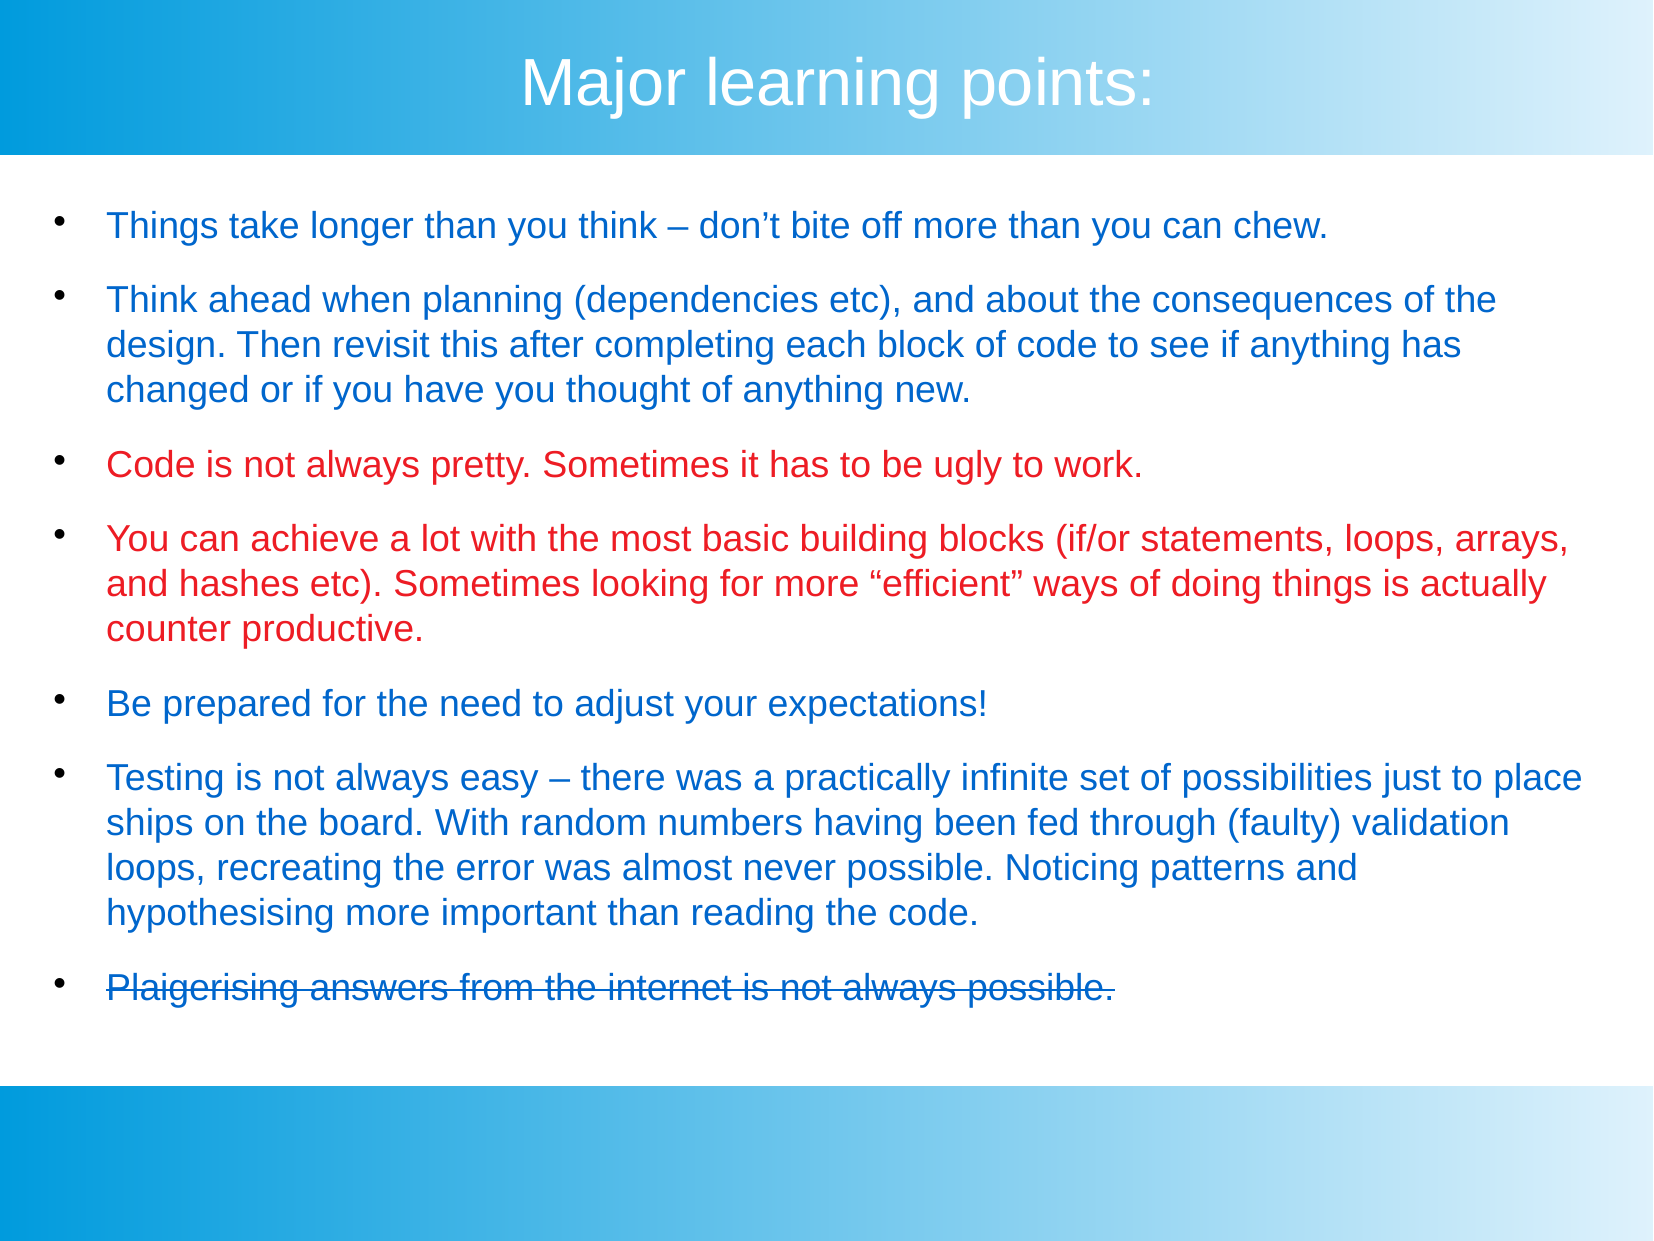

Major learning points:
Things take longer than you think – don’t bite off more than you can chew.
Think ahead when planning (dependencies etc), and about the consequences of the design. Then revisit this after completing each block of code to see if anything has changed or if you have you thought of anything new.
Code is not always pretty. Sometimes it has to be ugly to work.
You can achieve a lot with the most basic building blocks (if/or statements, loops, arrays, and hashes etc). Sometimes looking for more “efficient” ways of doing things is actually counter productive.
Be prepared for the need to adjust your expectations!
Testing is not always easy – there was a practically infinite set of possibilities just to place ships on the board. With random numbers having been fed through (faulty) validation loops, recreating the error was almost never possible. Noticing patterns and hypothesising more important than reading the code.
Plaigerising answers from the internet is not always possible.